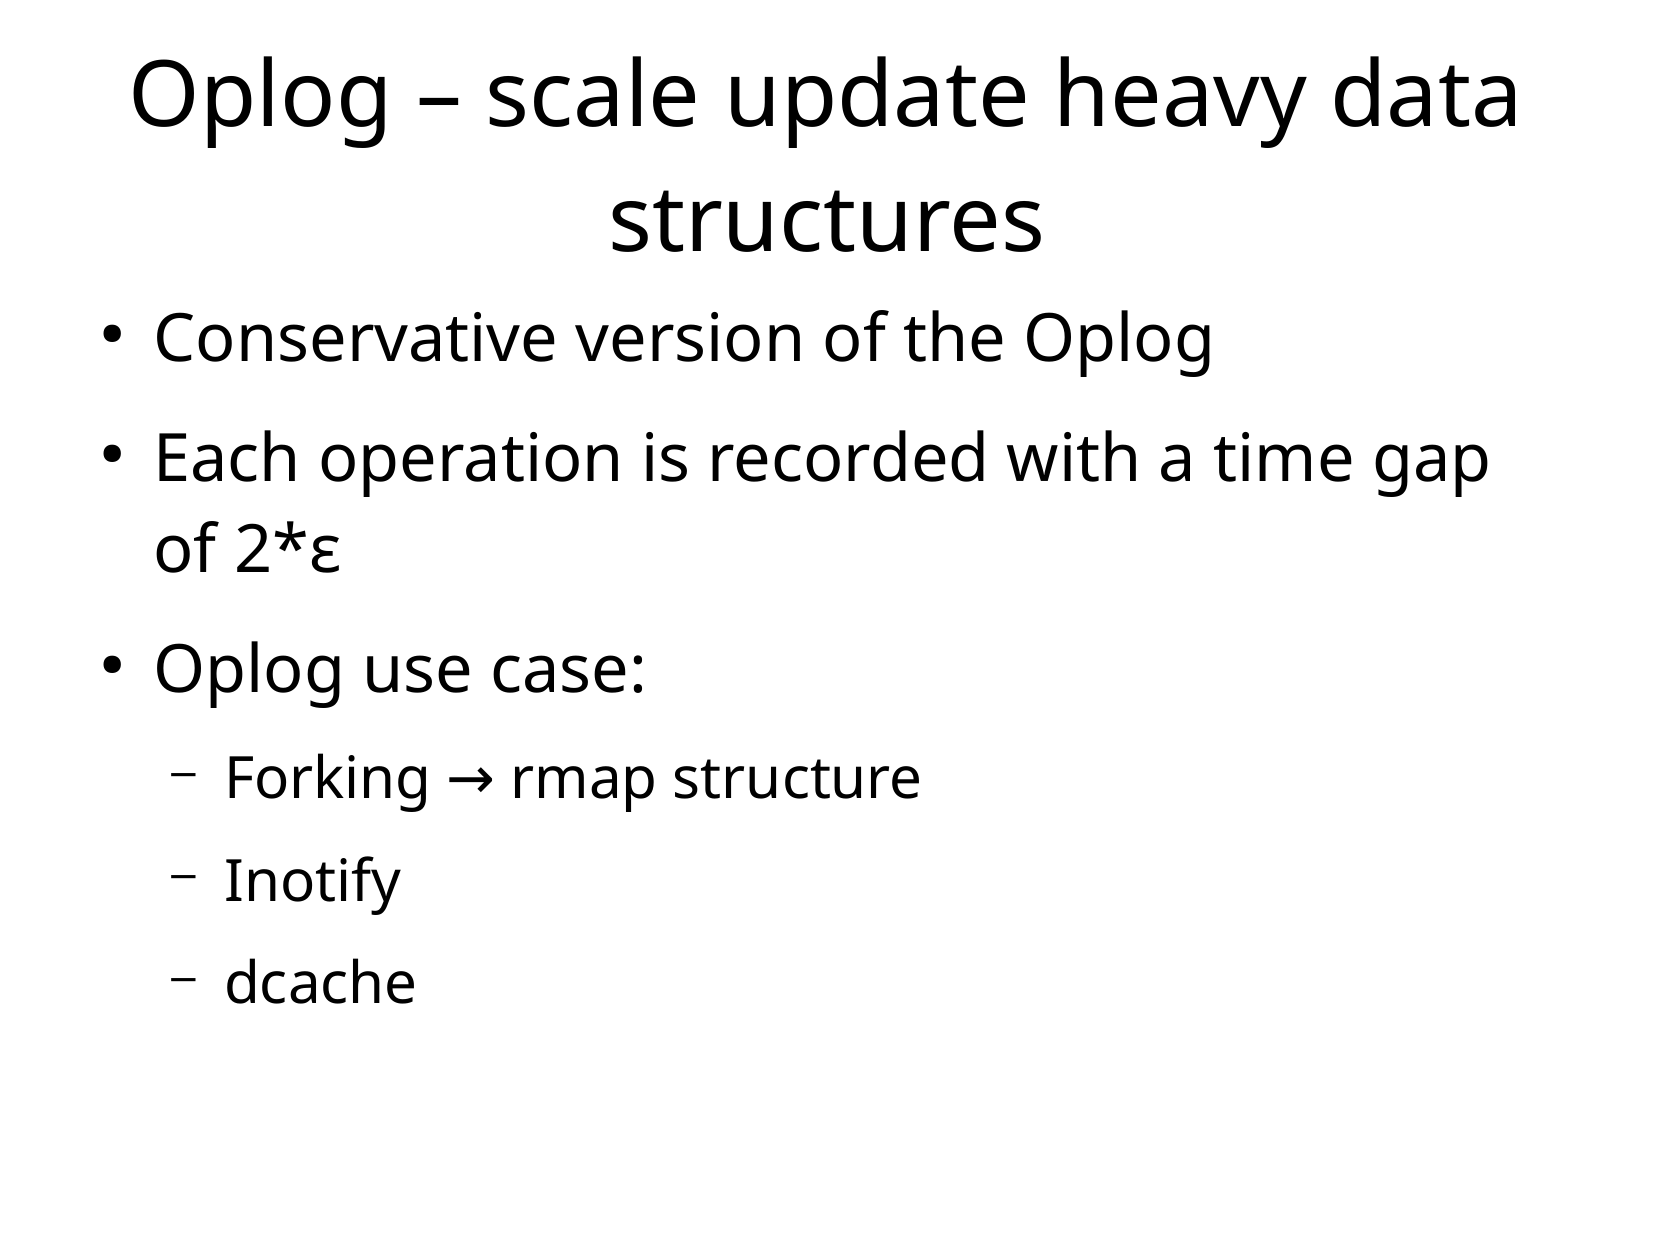

# Oplog – scale update heavy data structures
Conservative version of the Oplog
Each operation is recorded with a time gap of 2*ε
Oplog use case:
Forking → rmap structure
Inotify
dcache